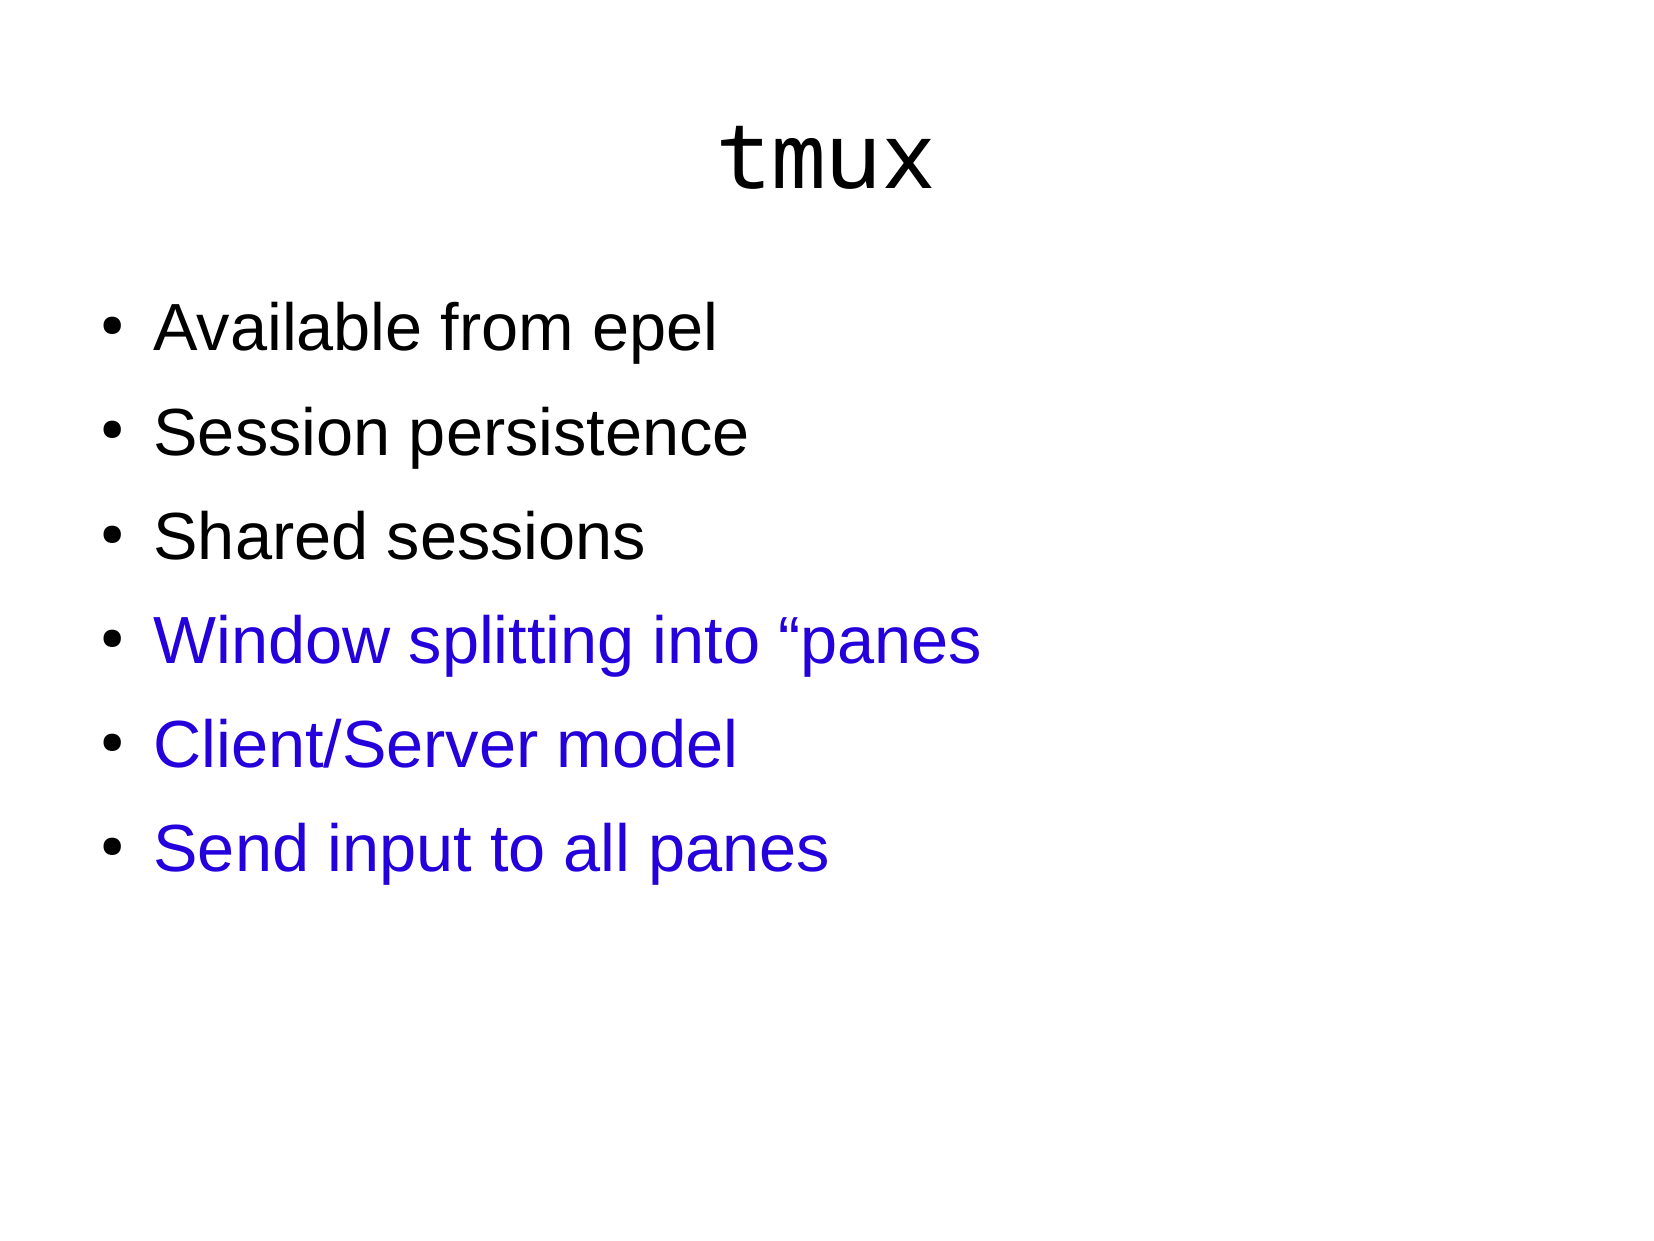

# tmux
Available from epel
Session persistence
Shared sessions
Window splitting into “panes
Client/Server model
Send input to all panes